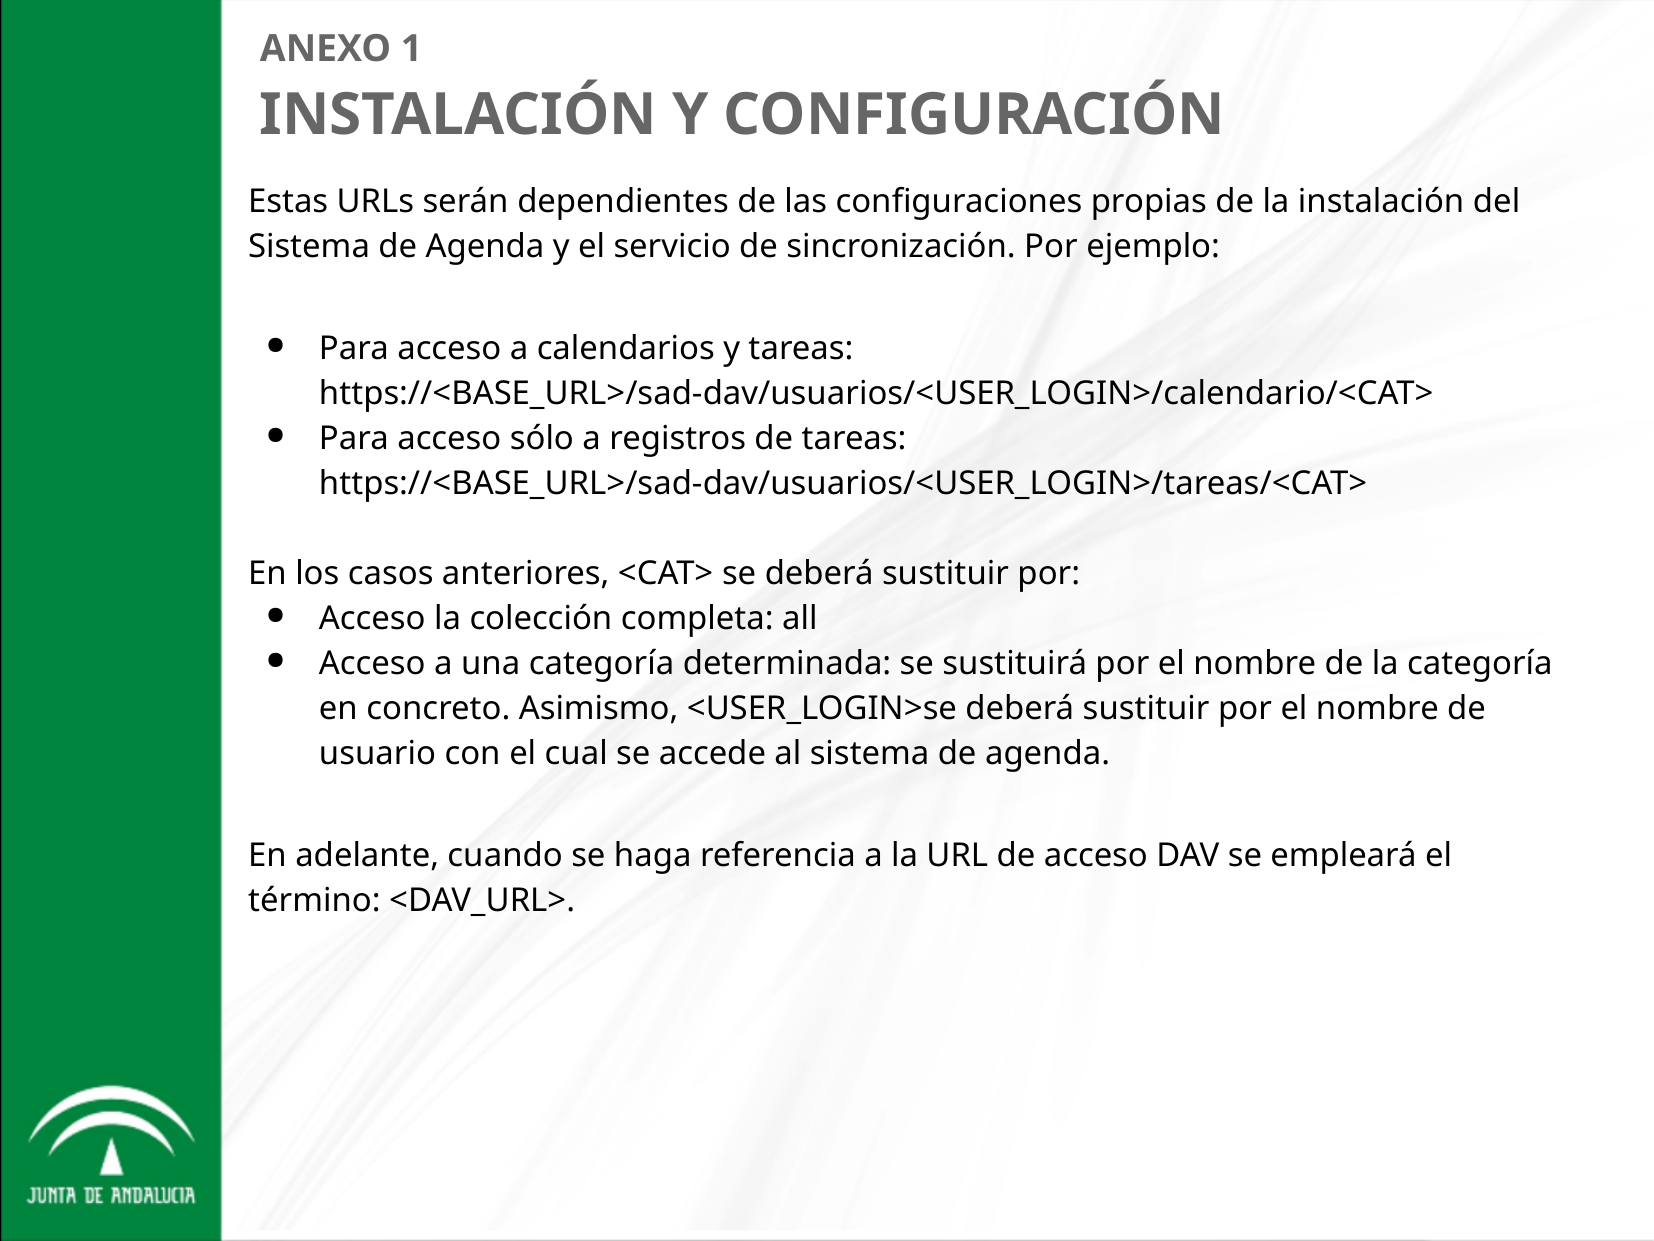

# ANEXO 1 INSTALACIÓN Y CONFIGURACIÓN
Estas URLs serán dependientes de las configuraciones propias de la instalación del Sistema de Agenda y el servicio de sincronización. Por ejemplo:
Para acceso a calendarios y tareas:
https://<BASE_URL>/sad-dav/usuarios/<USER_LOGIN>/calendario/<CAT>
Para acceso sólo a registros de tareas:
https://<BASE_URL>/sad-dav/usuarios/<USER_LOGIN>/tareas/<CAT>
En los casos anteriores, <CAT> se deberá sustituir por:
Acceso la colección completa: all
Acceso a una categoría determinada: se sustituirá por el nombre de la categoría en concreto. Asimismo, <USER_LOGIN>se deberá sustituir por el nombre de usuario con el cual se accede al sistema de agenda.
En adelante, cuando se haga referencia a la URL de acceso DAV se empleará el término: <DAV_URL>.